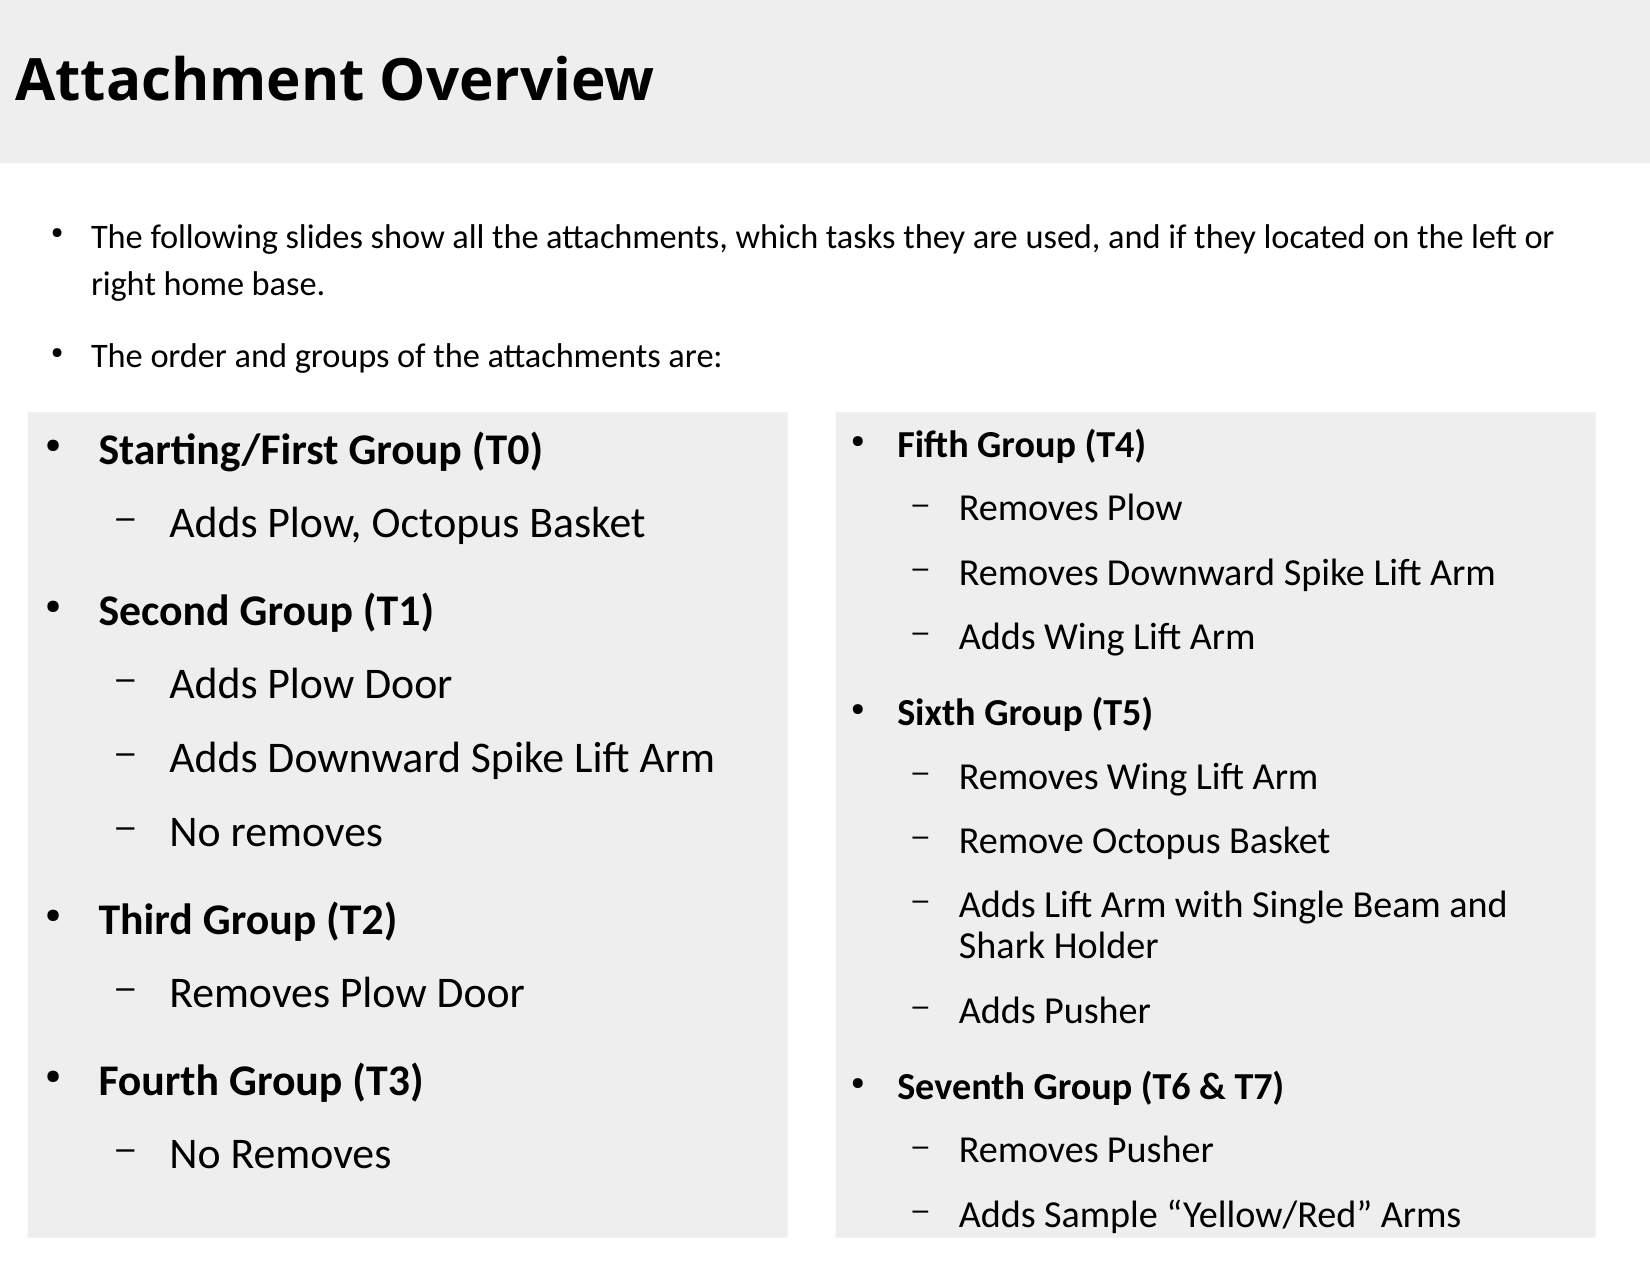

Attachment Overview
# The following slides show all the attachments, which tasks they are used, and if they located on the left or right home base.
The order and groups of the attachments are:
Starting/First Group (T0)
Adds Plow, Octopus Basket
Second Group (T1)
Adds Plow Door
Adds Downward Spike Lift Arm
No removes
Third Group (T2)
Removes Plow Door
Fourth Group (T3)
No Removes
Fifth Group (T4)
Removes Plow
Removes Downward Spike Lift Arm
Adds Wing Lift Arm
Sixth Group (T5)
Removes Wing Lift Arm
Remove Octopus Basket
Adds Lift Arm with Single Beam and Shark Holder
Adds Pusher
Seventh Group (T6 & T7)
Removes Pusher
Adds Sample “Yellow/Red” Arms
21